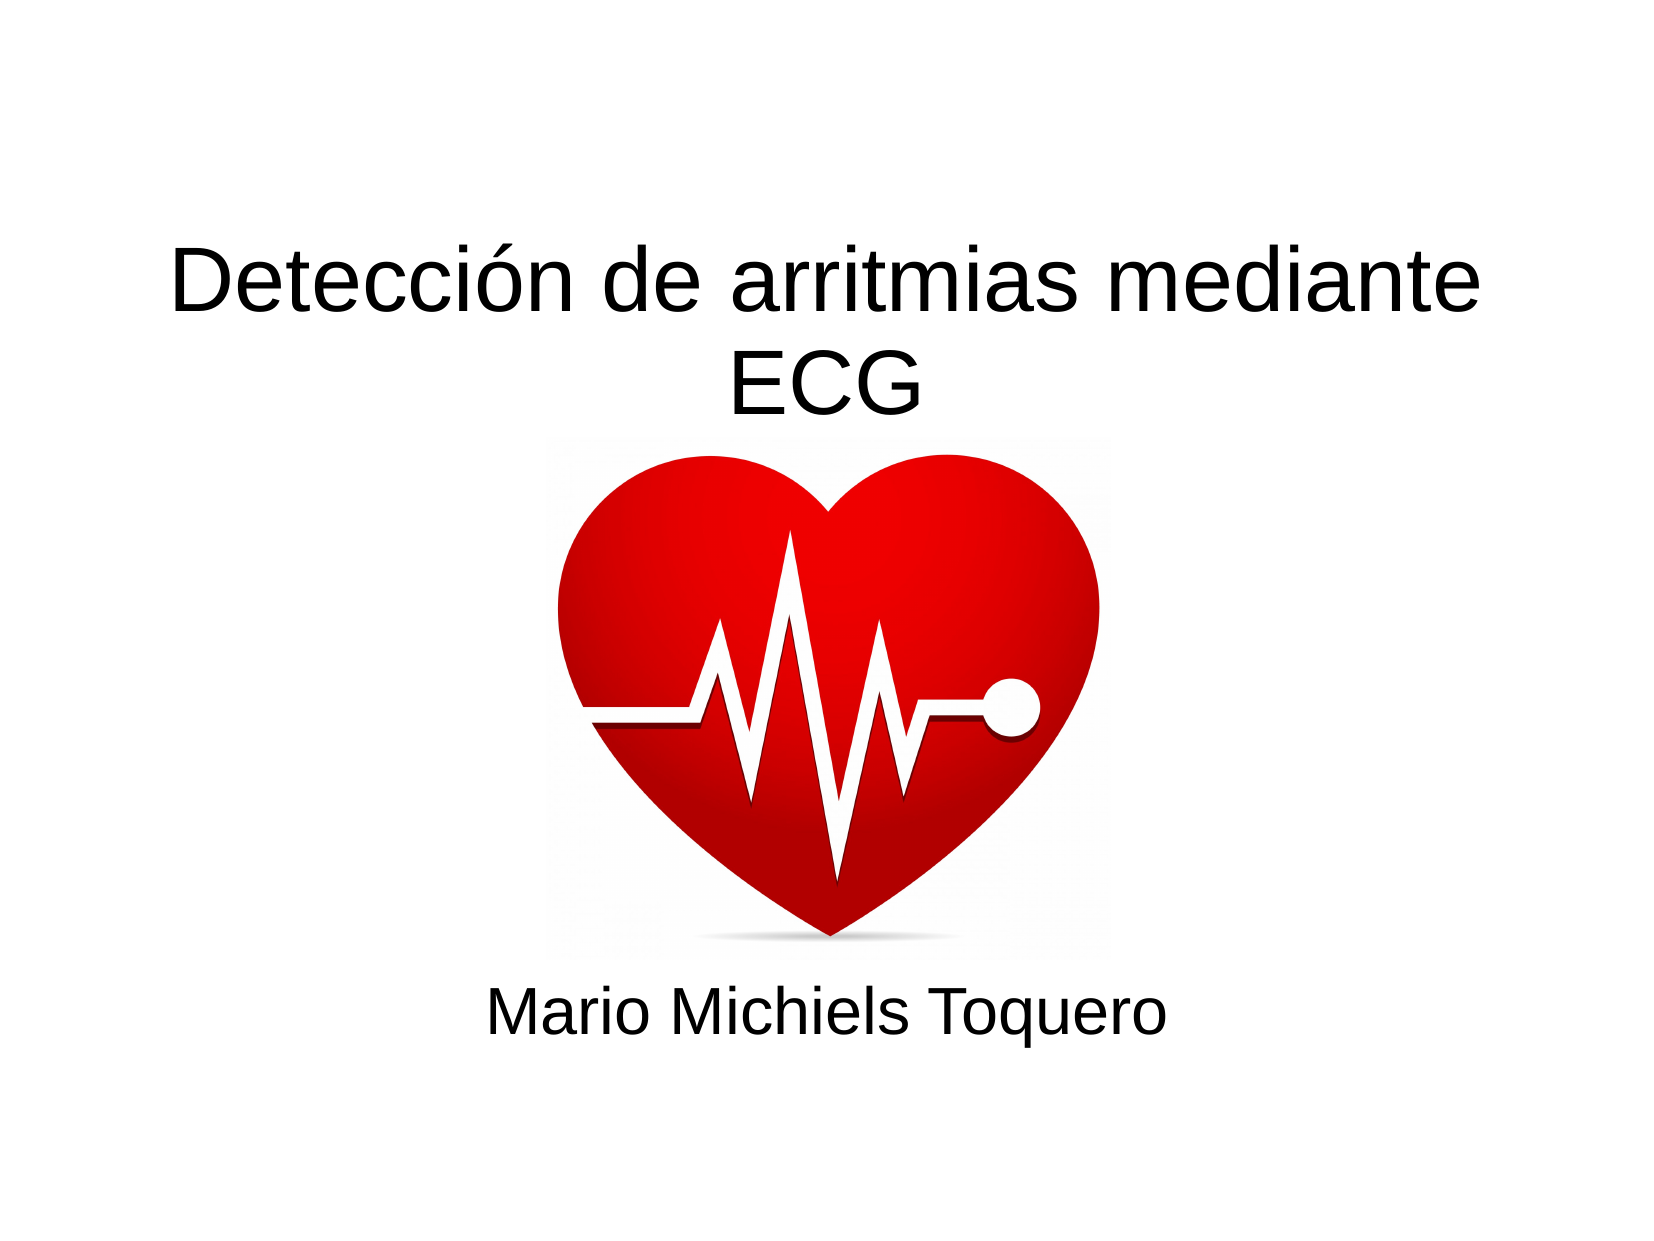

# Detección de arritmias mediante ECG
Mario Michiels Toquero